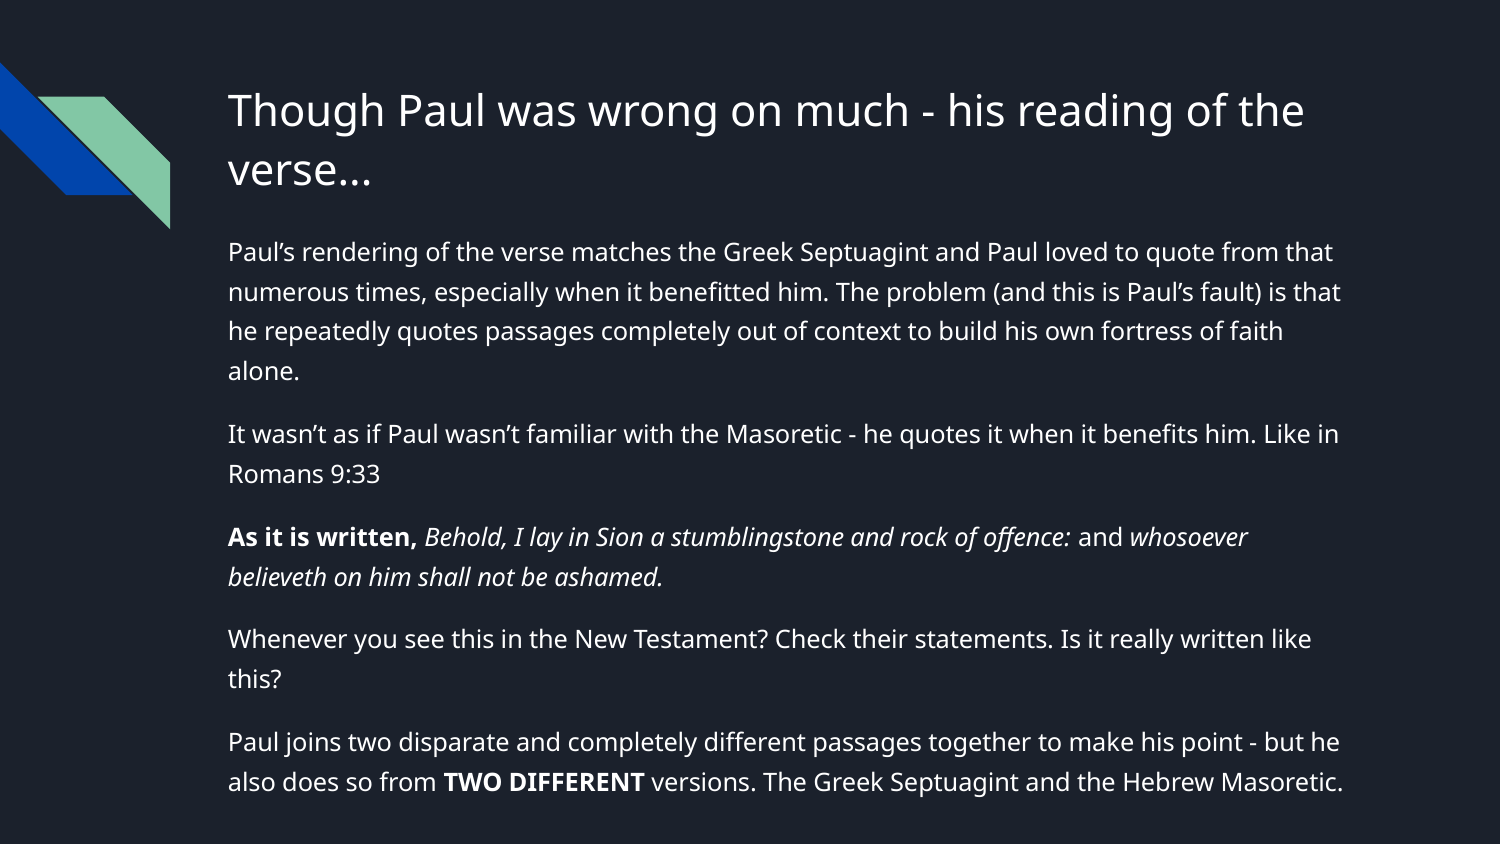

# Though Paul was wrong on much - his reading of the verse...
Paul’s rendering of the verse matches the Greek Septuagint and Paul loved to quote from that numerous times, especially when it benefitted him. The problem (and this is Paul’s fault) is that he repeatedly quotes passages completely out of context to build his own fortress of faith alone.
It wasn’t as if Paul wasn’t familiar with the Masoretic - he quotes it when it benefits him. Like in Romans 9:33
As it is written, Behold, I lay in Sion a stumblingstone and rock of offence: and whosoever believeth on him shall not be ashamed.
Whenever you see this in the New Testament? Check their statements. Is it really written like this?
Paul joins two disparate and completely different passages together to make his point - but he also does so from TWO DIFFERENT versions. The Greek Septuagint and the Hebrew Masoretic.